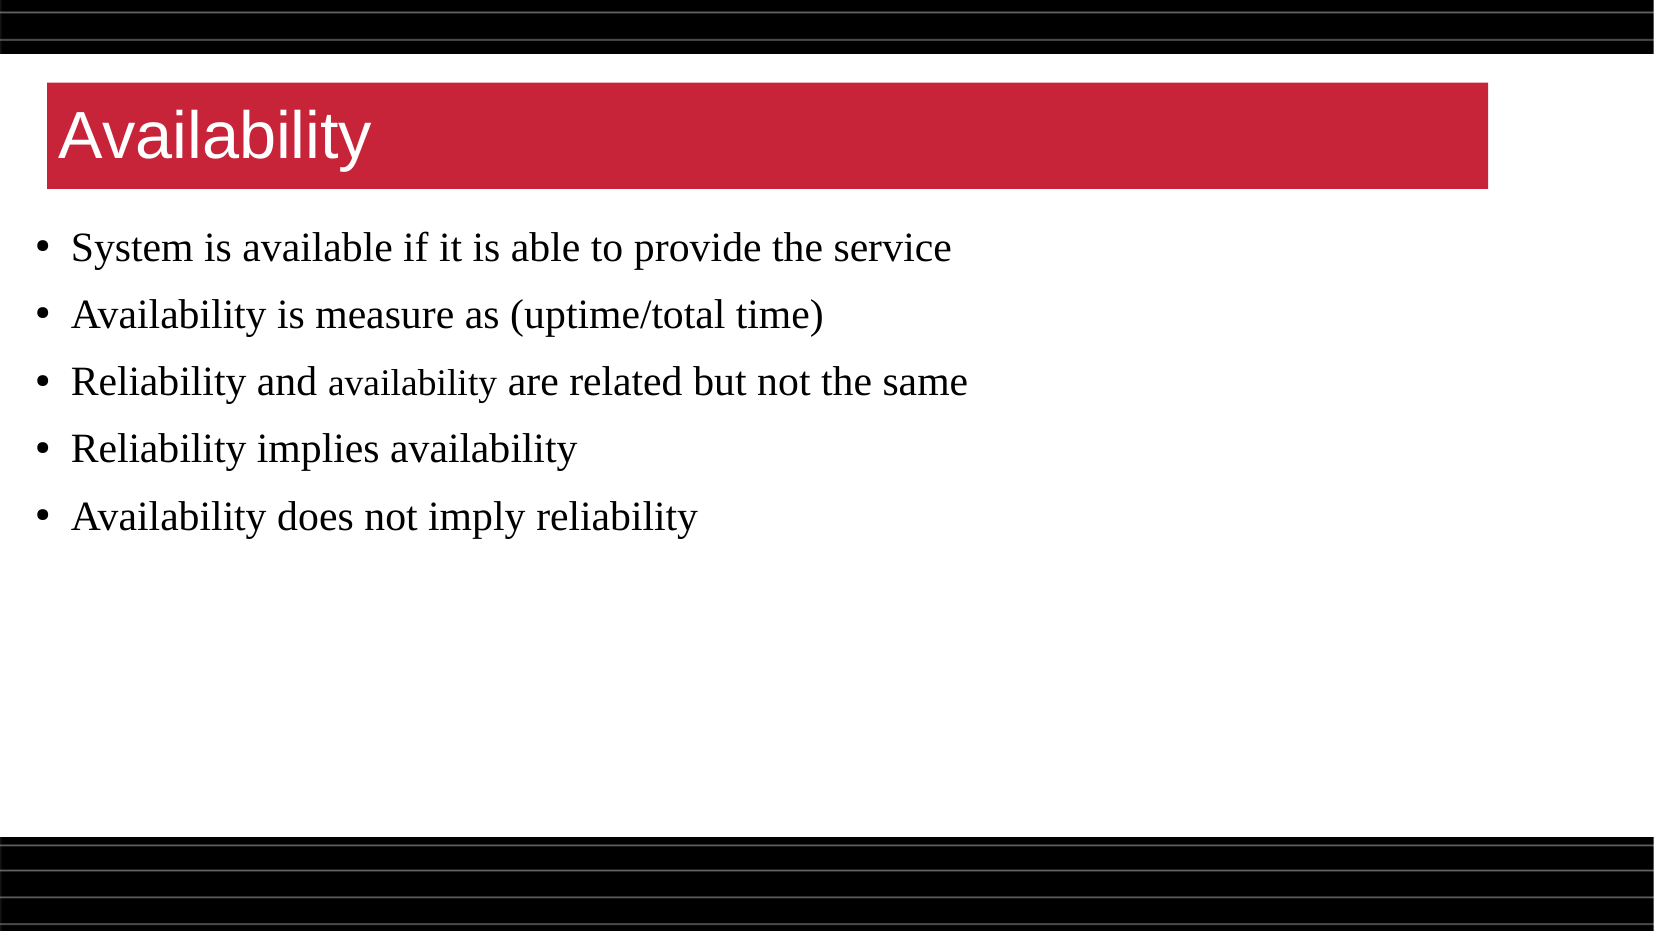

# Availability
System is available if it is able to provide the service
Availability is measure as (uptime/total time)
Reliability and availability are related but not the same
Reliability implies availability
Availability does not imply reliability